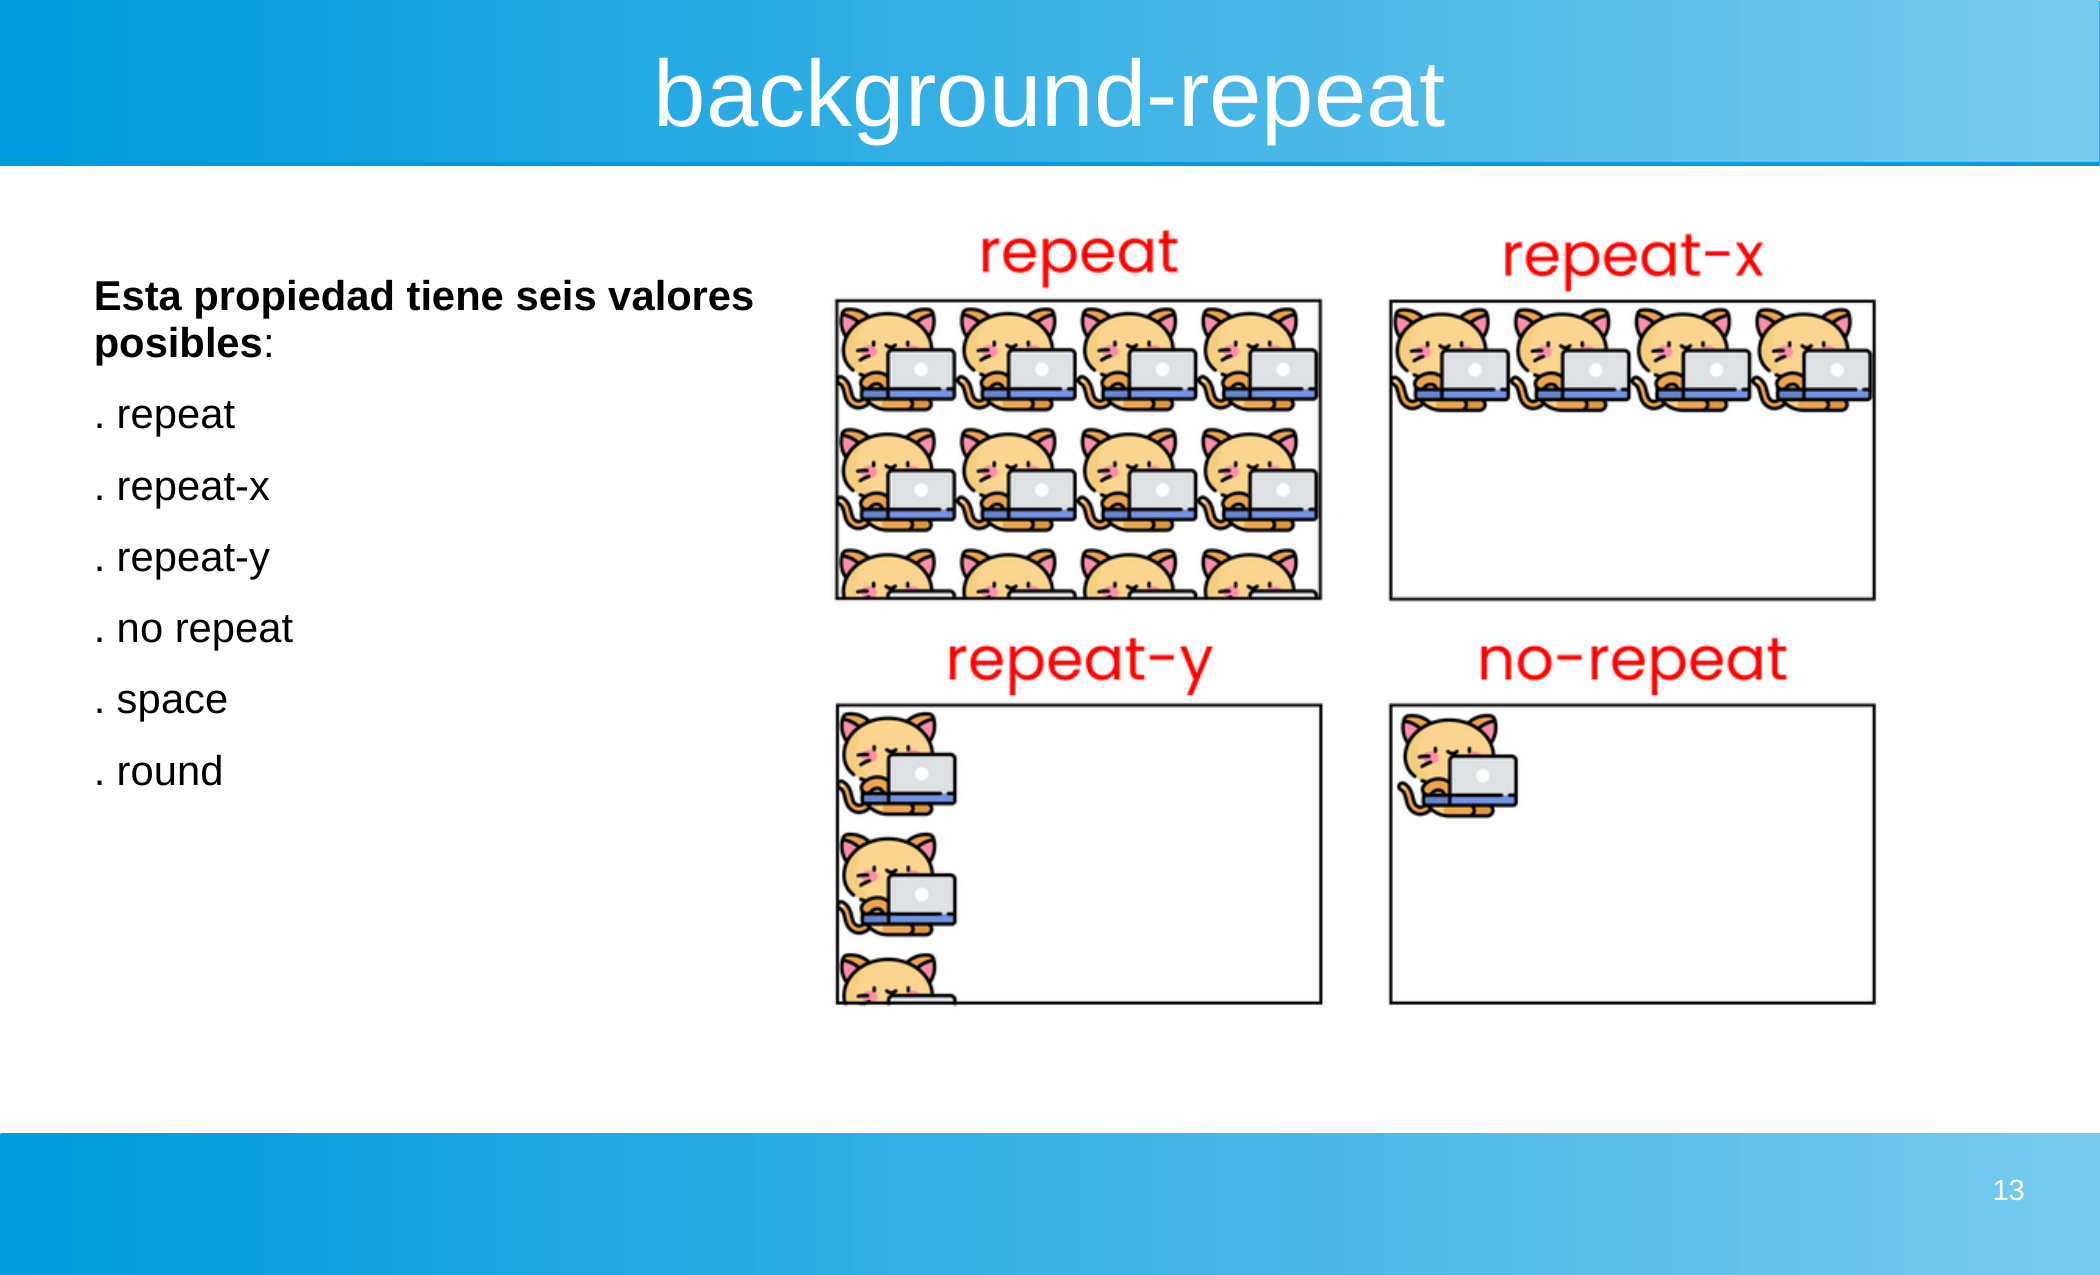

# background-repeat
Esta propiedad tiene seis valores posibles:
. repeat
. repeat-x
. repeat-y
. no repeat
. space
. round
13